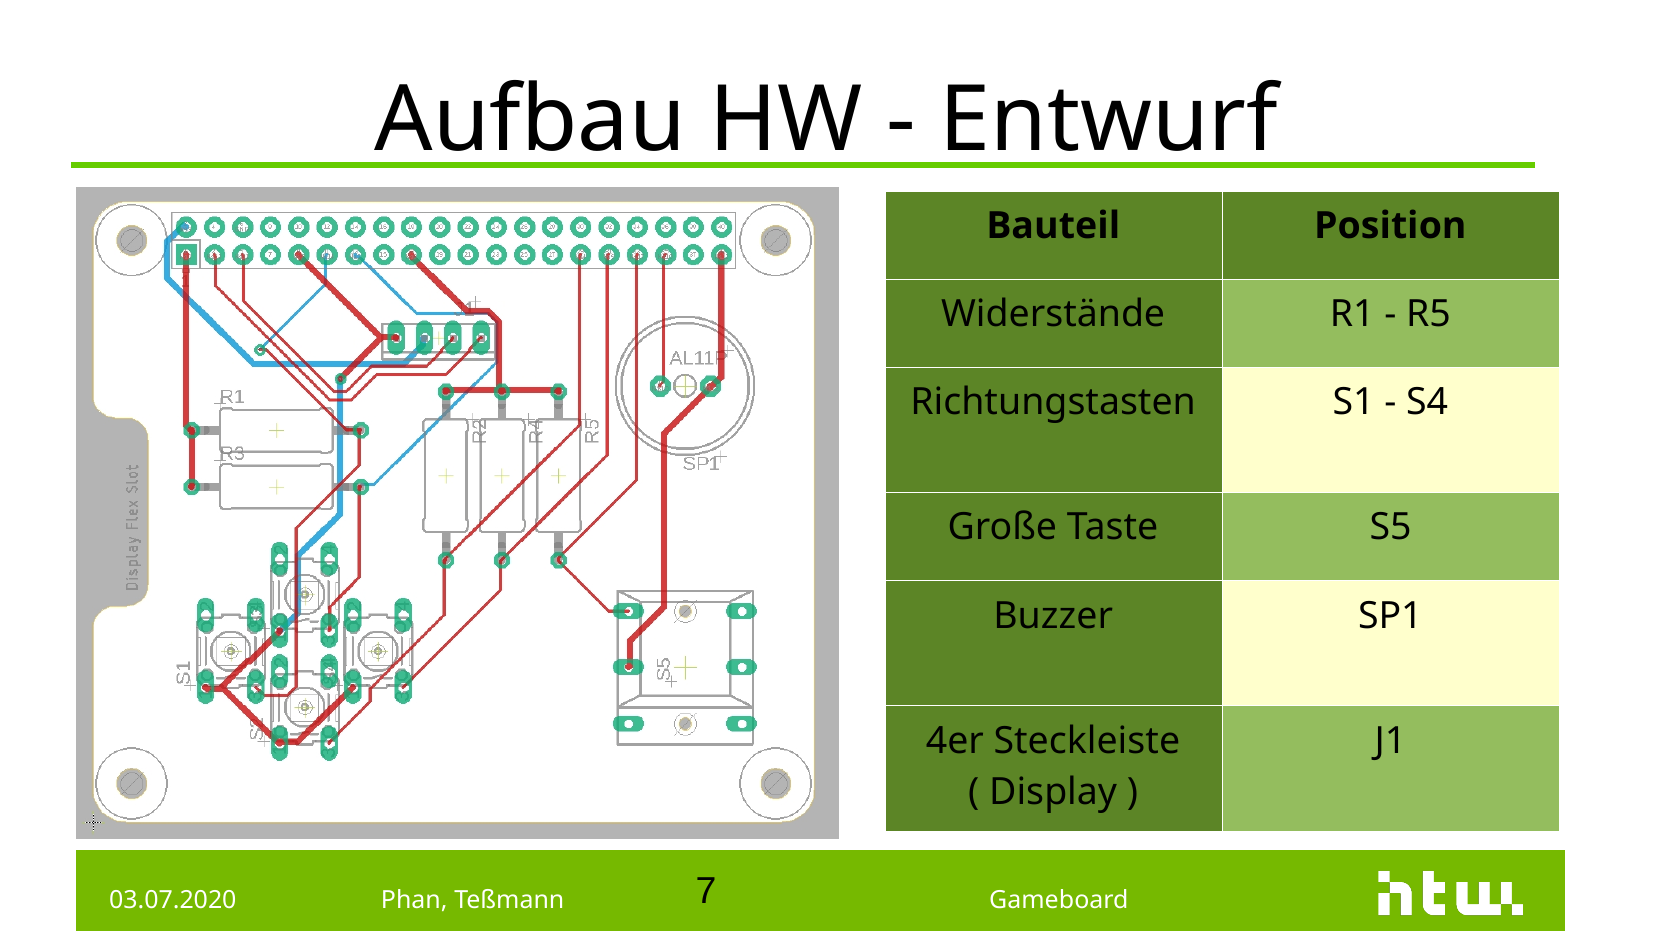

# Aufbau HW - Entwurf
| Bauteil | Position |
| --- | --- |
| Widerstände | R1 - R5 |
| Richtungstasten | S1 - S4 |
| Große Taste | S5 |
| Buzzer | SP1 |
| 4er Steckleiste ( Display ) | J1 |